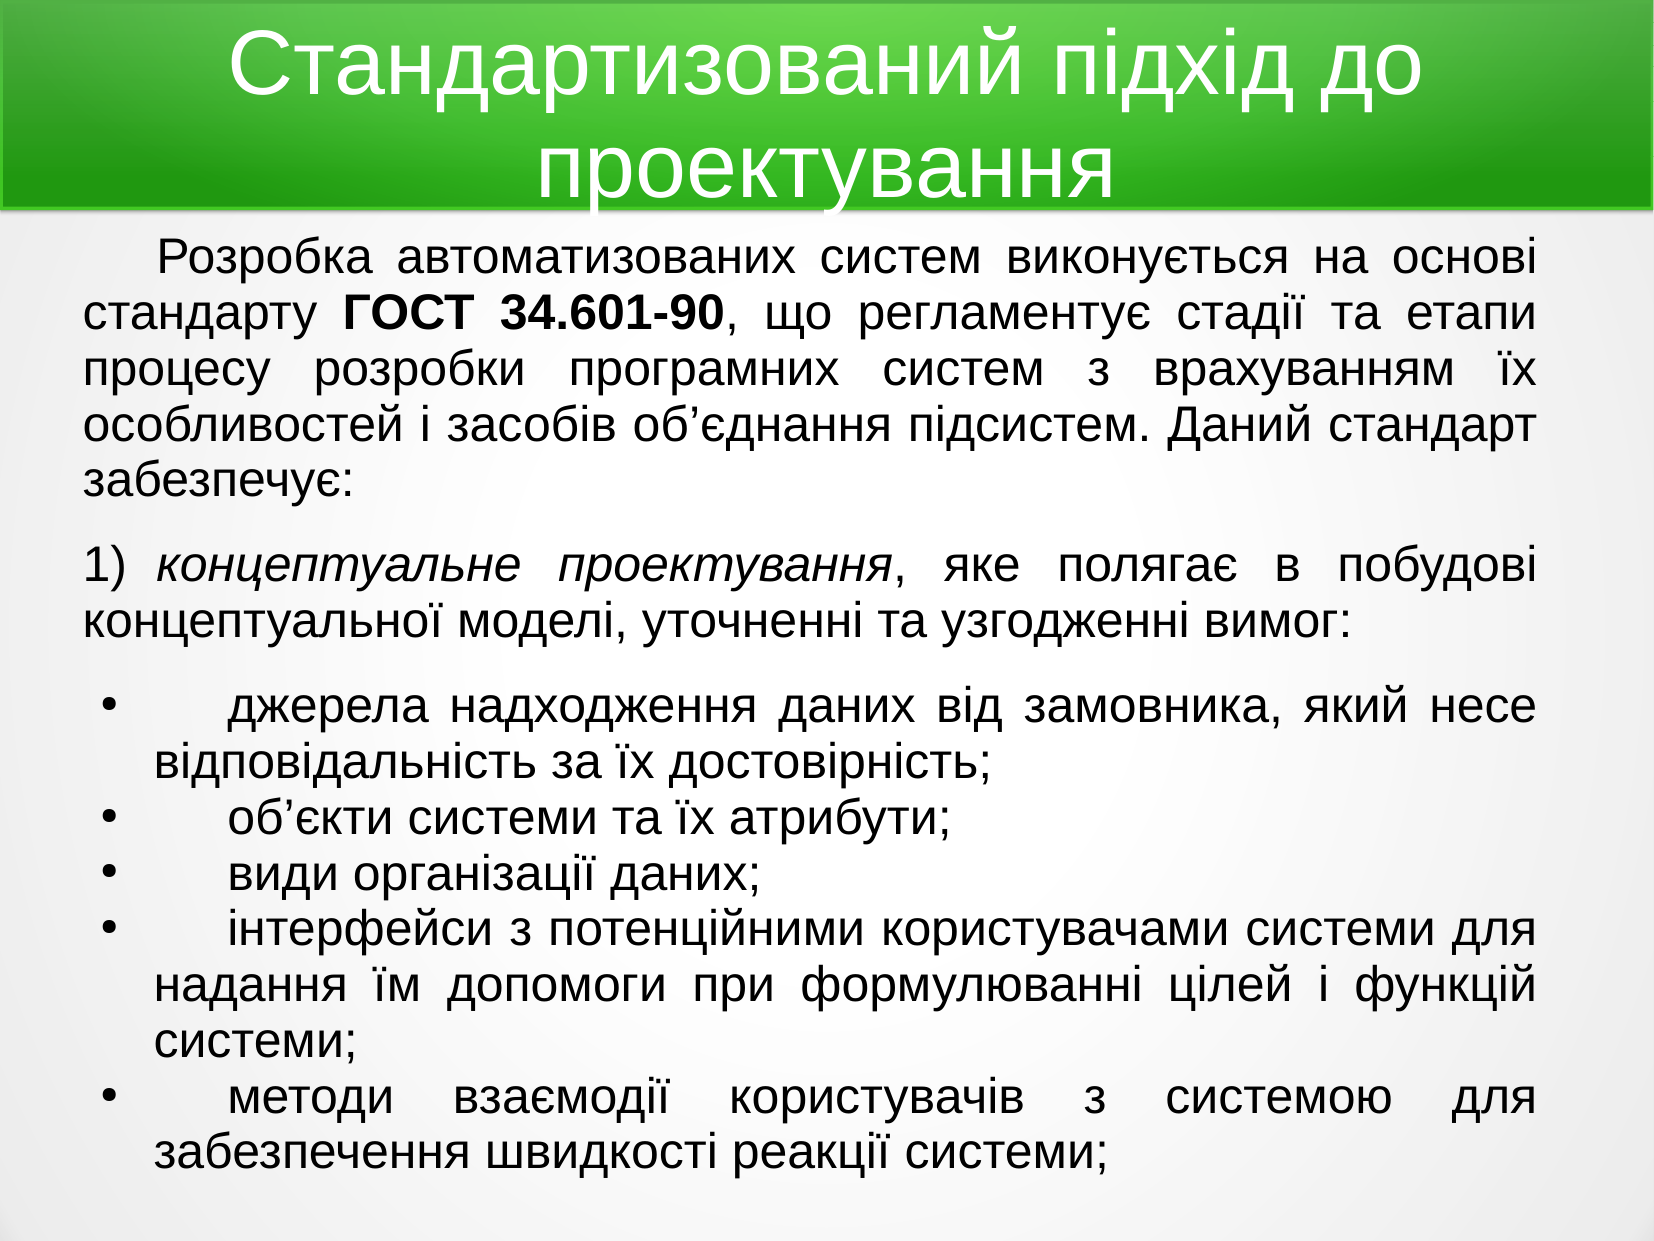

# Стандартизований підхід до проектування
	Розробка автоматизованих систем виконується на основі стандарту ГОСТ 34.601-90, що регламентує стадії та етапи процесу розробки програмних систем з врахуванням їх особливостей і засобів об’єднання підсистем. Даний стандарт забезпечує:
1)	концептуальне проектування, яке полягає в побудові концептуальної моделі, уточненні та узгодженні вимог:
	джерела надходження даних від замовника, який несе відпові­дальність за їх достовірність;
	об’єкти системи та їх атрибути;
	види організації даних;
	інтерфейси з потенційними користувачами системи для на­дання їм допомоги при формулюванні цілей і функцій системи;
	методи взаємодії користувачів з системою для забезпечення швидкості реакції системи;